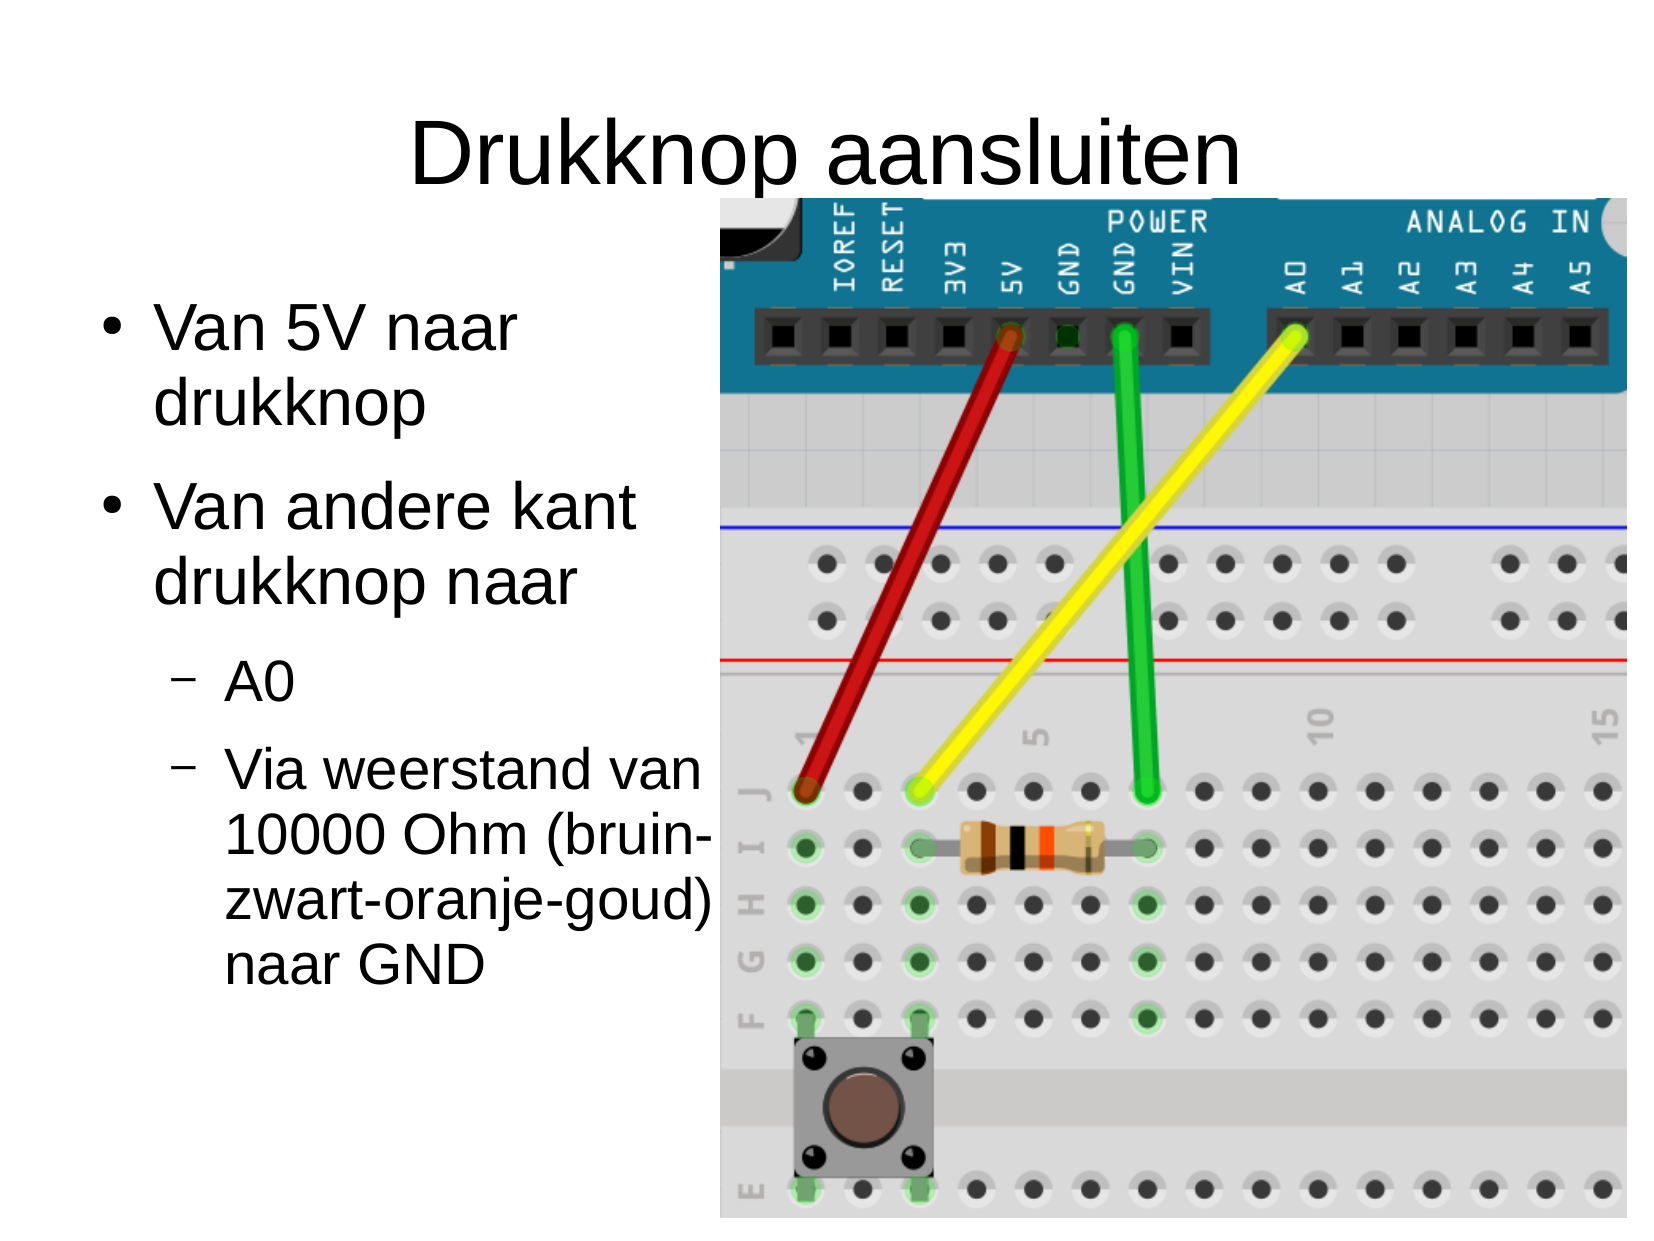

# Drukknop aansluiten
Van 5V naar drukknop
Van andere kant drukknop naar
A0
Via weerstand van 10000 Ohm (bruin-zwart-oranje-goud) naar GND